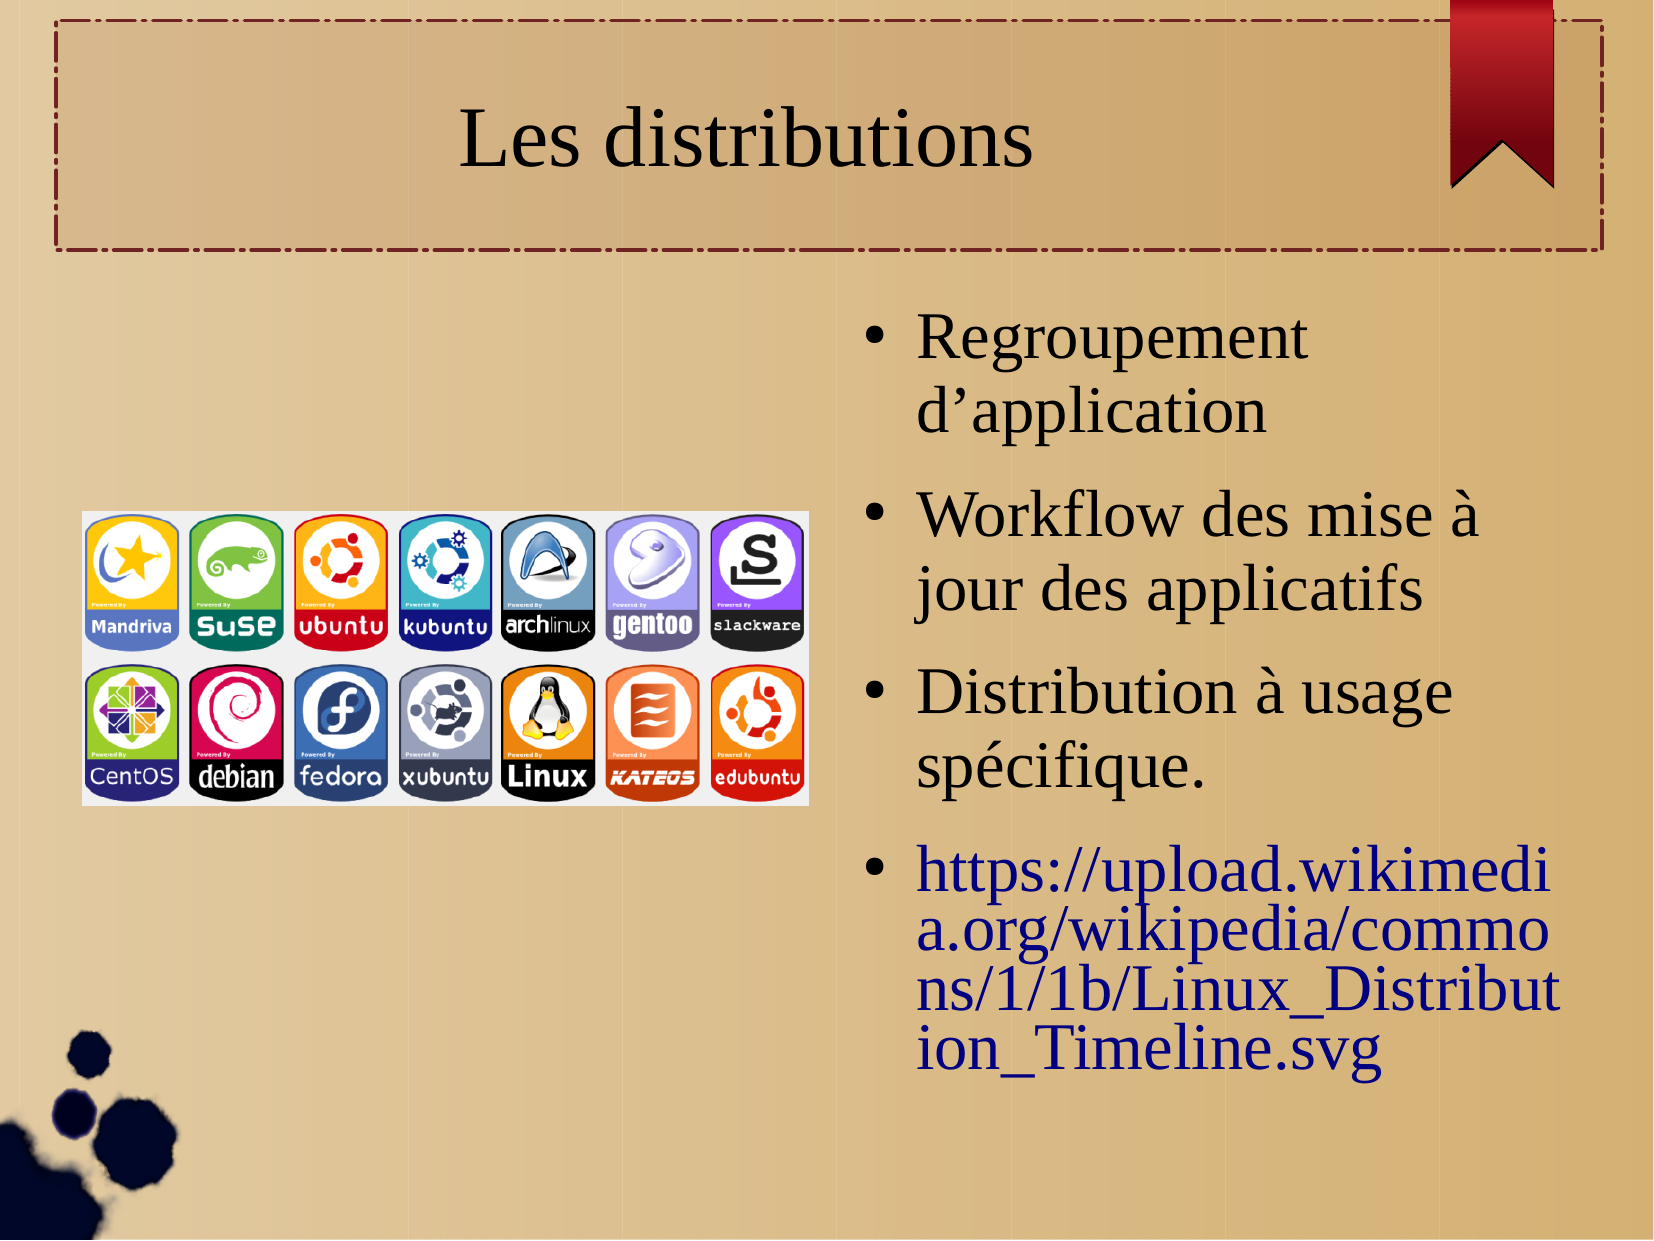

# Les distributions
Regroupement d’application
Workflow des mise à jour des applicatifs
Distribution à usage spécifique.
https://upload.wikimedia.org/wikipedia/commons/1/1b/Linux_Distribution_Timeline.svg